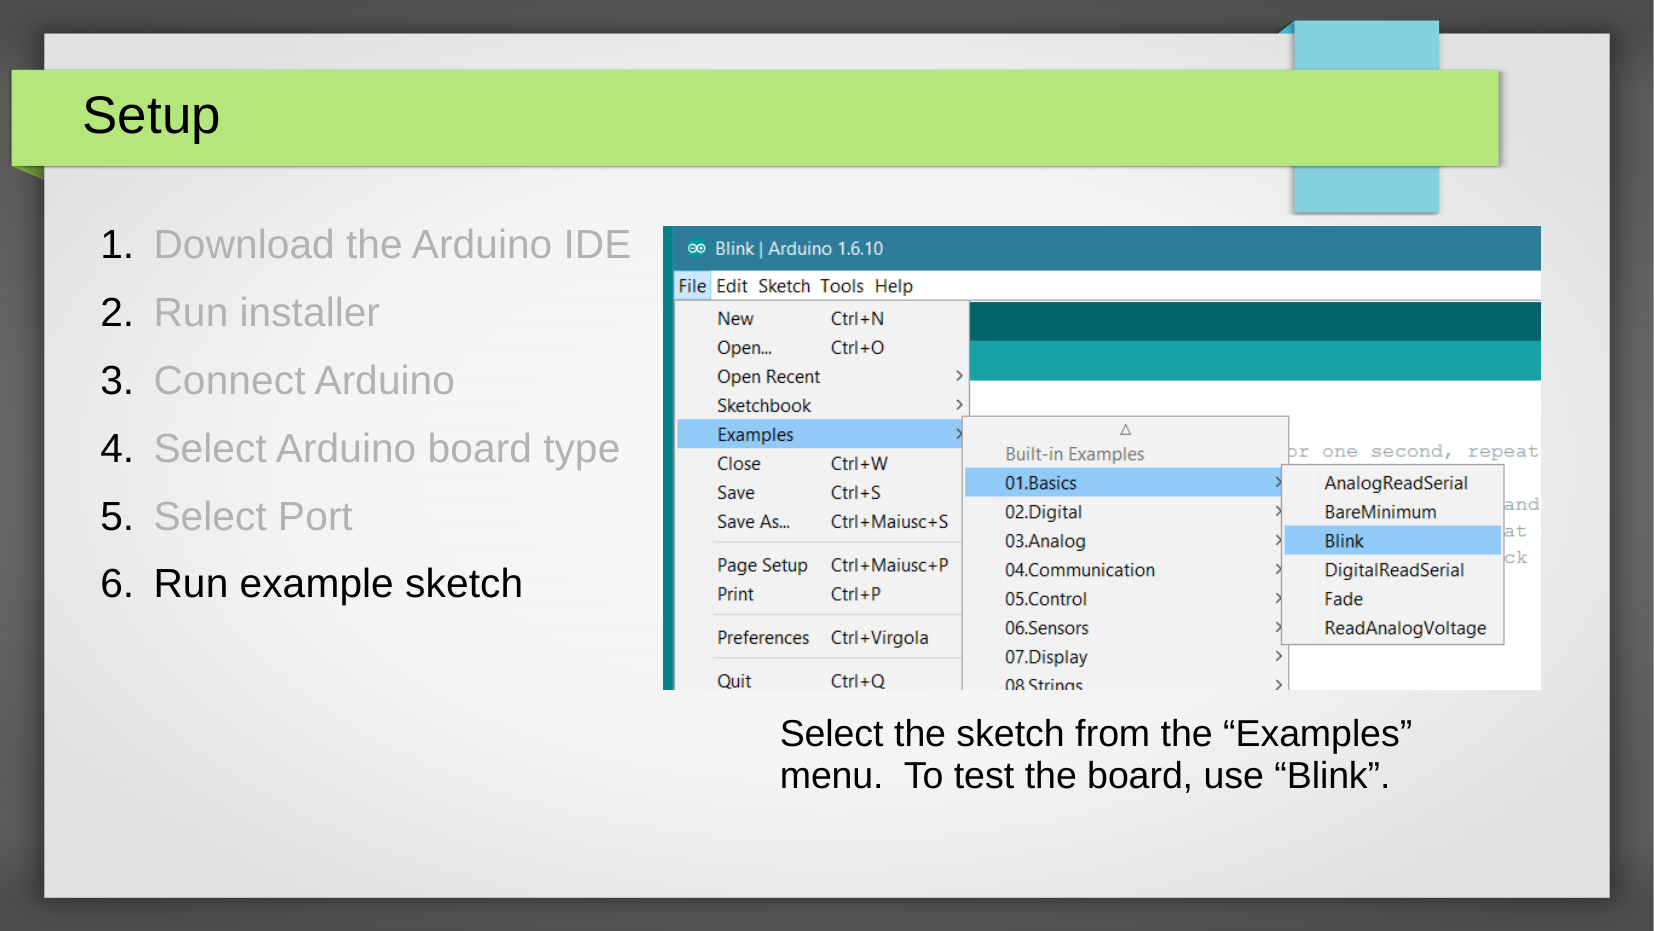

Setup
# Download the Arduino IDE
Run installer
Connect Arduino
Select Arduino board type
Select Port
Run example sketch
Select the sketch from the “Examples” menu. To test the board, use “Blink”.